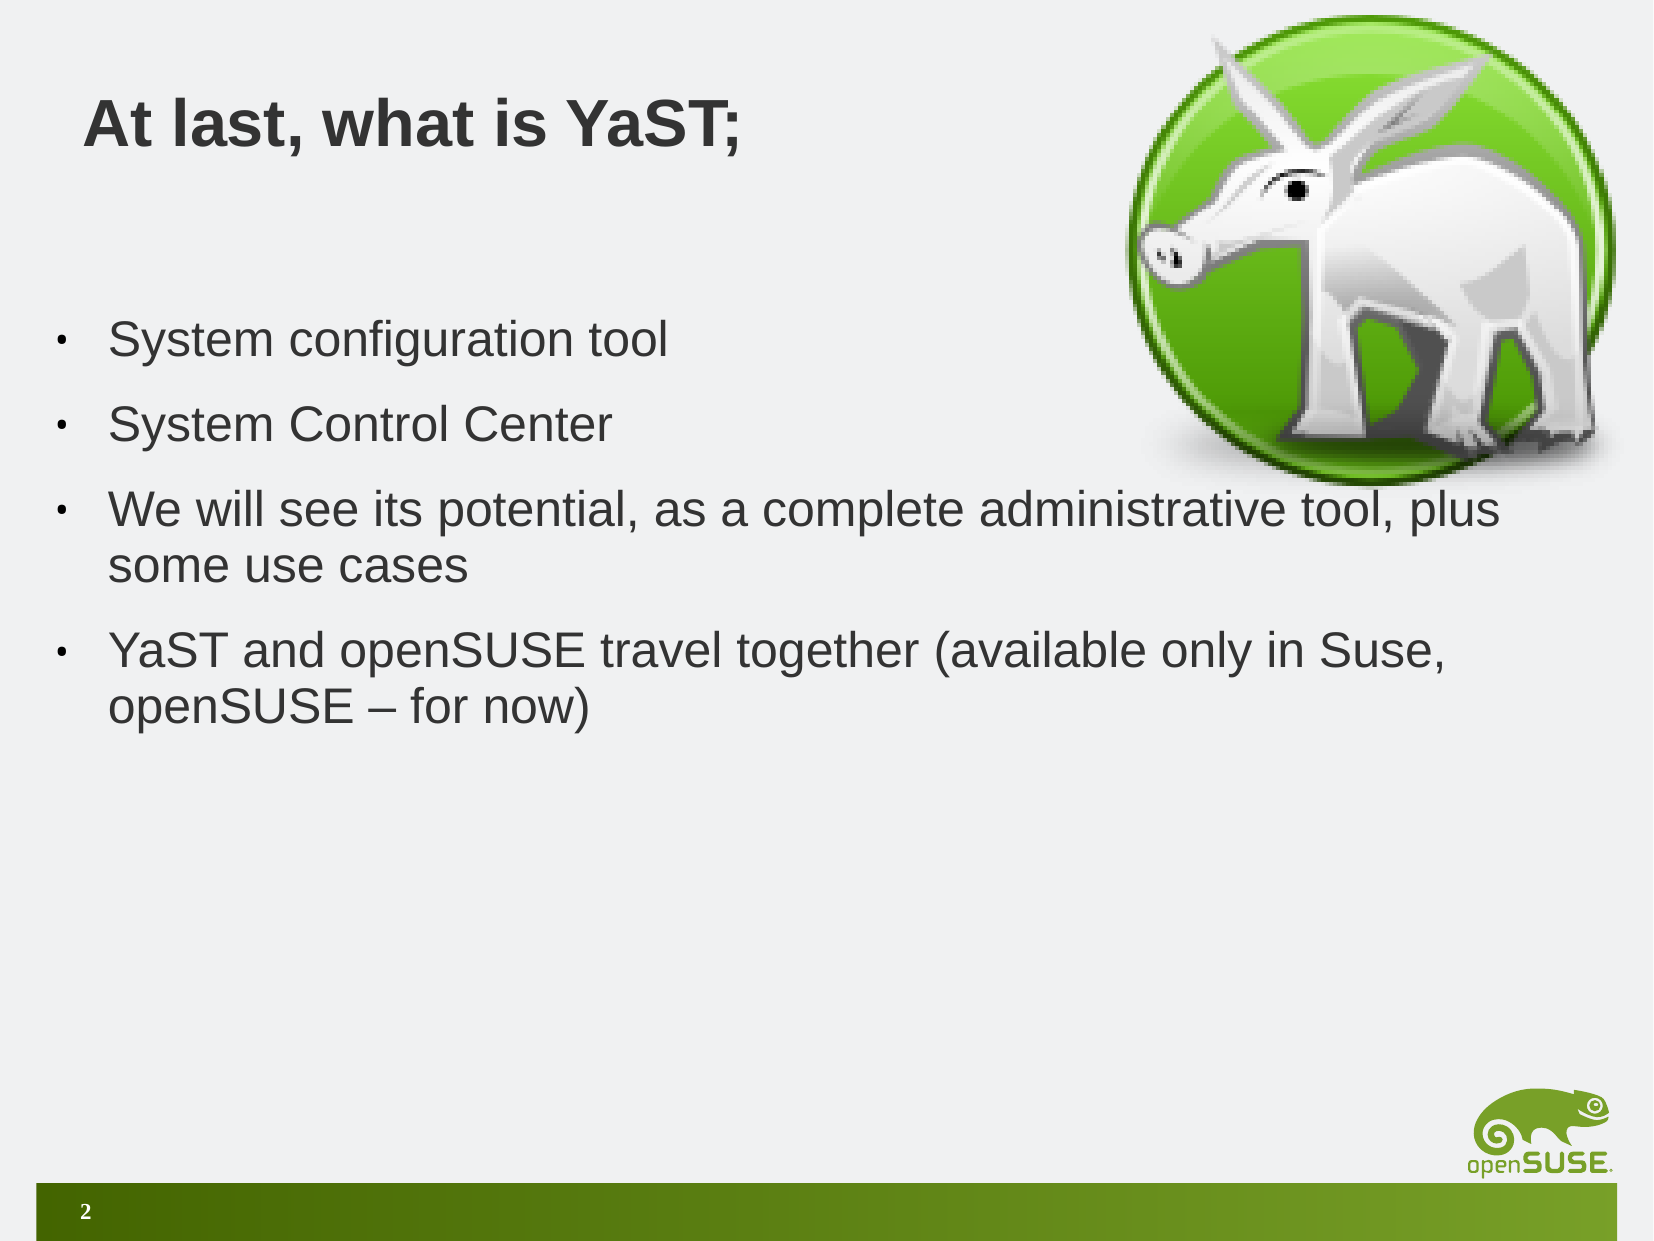

# At last, what is YaST;
System configuration tool
System Control Center
We will see its potential, as a complete administrative tool, plus some use cases
YaST and openSUSE travel together (available only in Suse, openSUSE – for now)
2